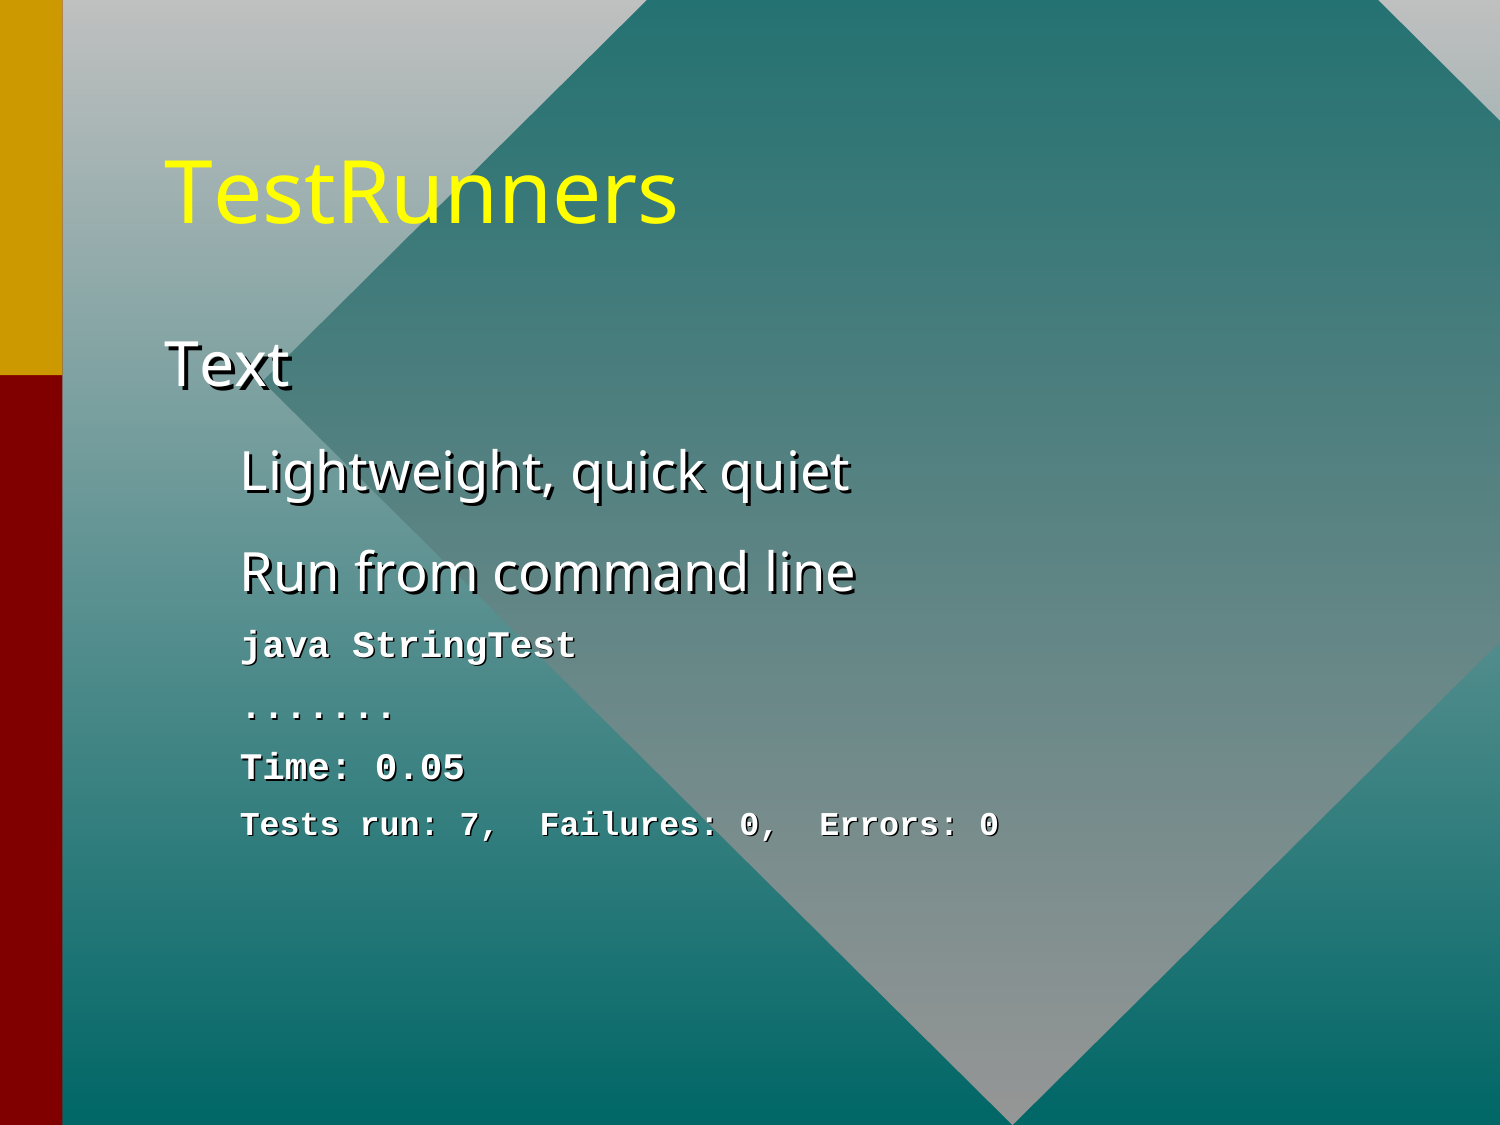

# TestRunners
Text
Lightweight, quick quiet
Run from command line
java StringTest
.......
Time: 0.05
Tests run: 7, Failures: 0, Errors: 0